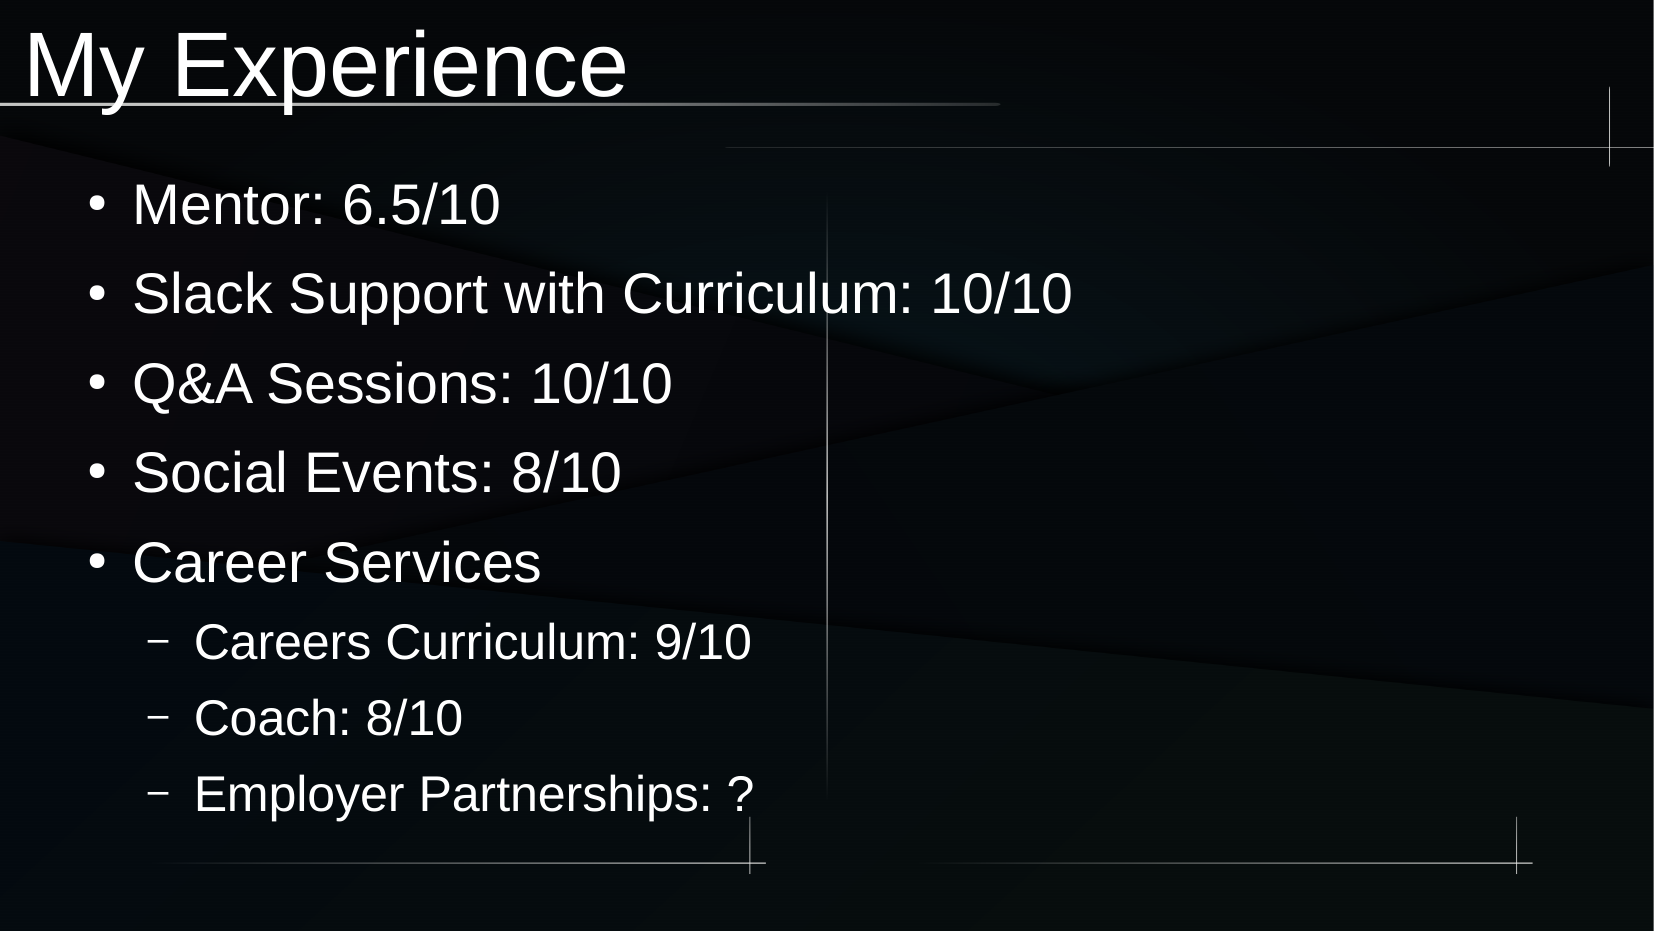

# My Experience
Mentor: 6.5/10
Slack Support with Curriculum: 10/10
Q&A Sessions: 10/10
Social Events: 8/10
Career Services
Careers Curriculum: 9/10
Coach: 8/10
Employer Partnerships: ?